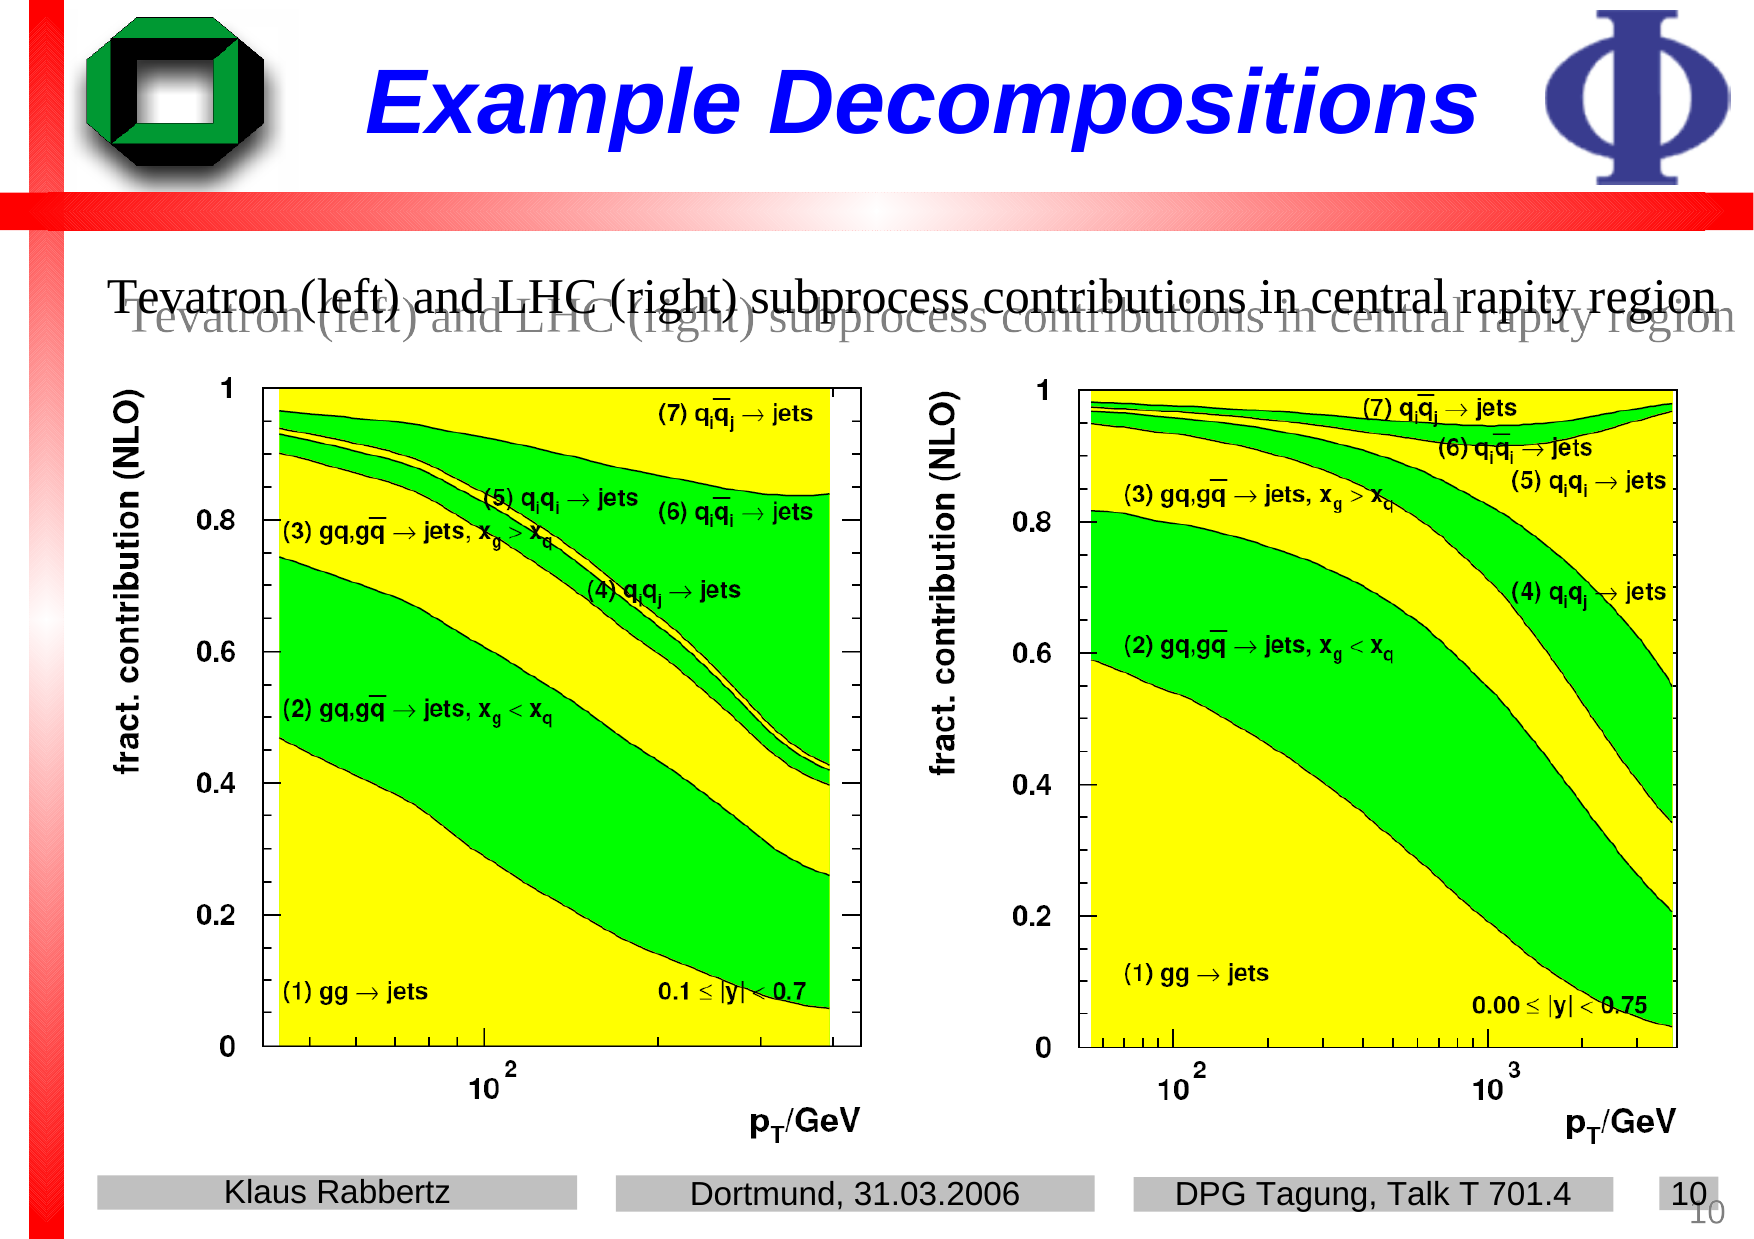

# Example Decompositions
Tevatron (left) and LHC (right) subprocess contributions in central rapity region